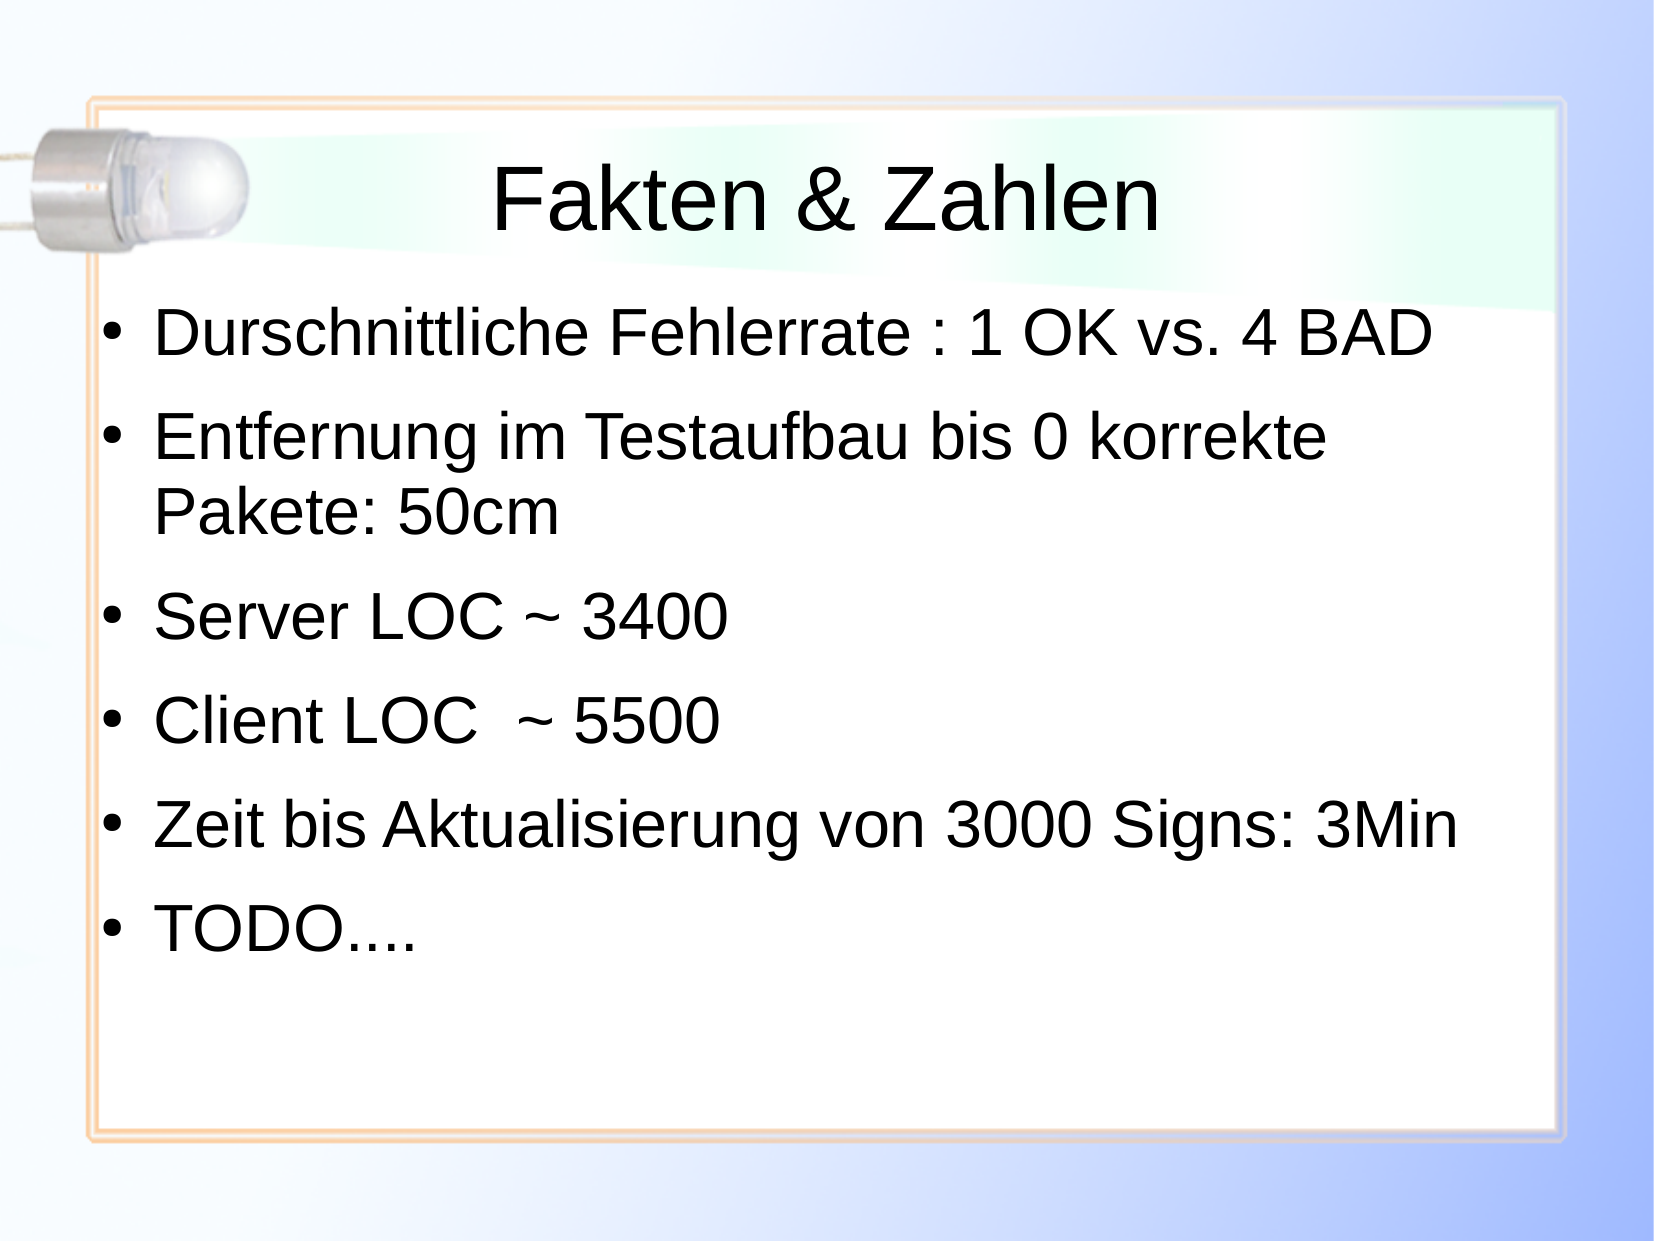

# Fakten & Zahlen
Durschnittliche Fehlerrate : 1 OK vs. 4 BAD
Entfernung im Testaufbau bis 0 korrekte Pakete: 50cm
Server LOC ~ 3400
Client LOC ~ 5500
Zeit bis Aktualisierung von 3000 Signs: 3Min
TODO....